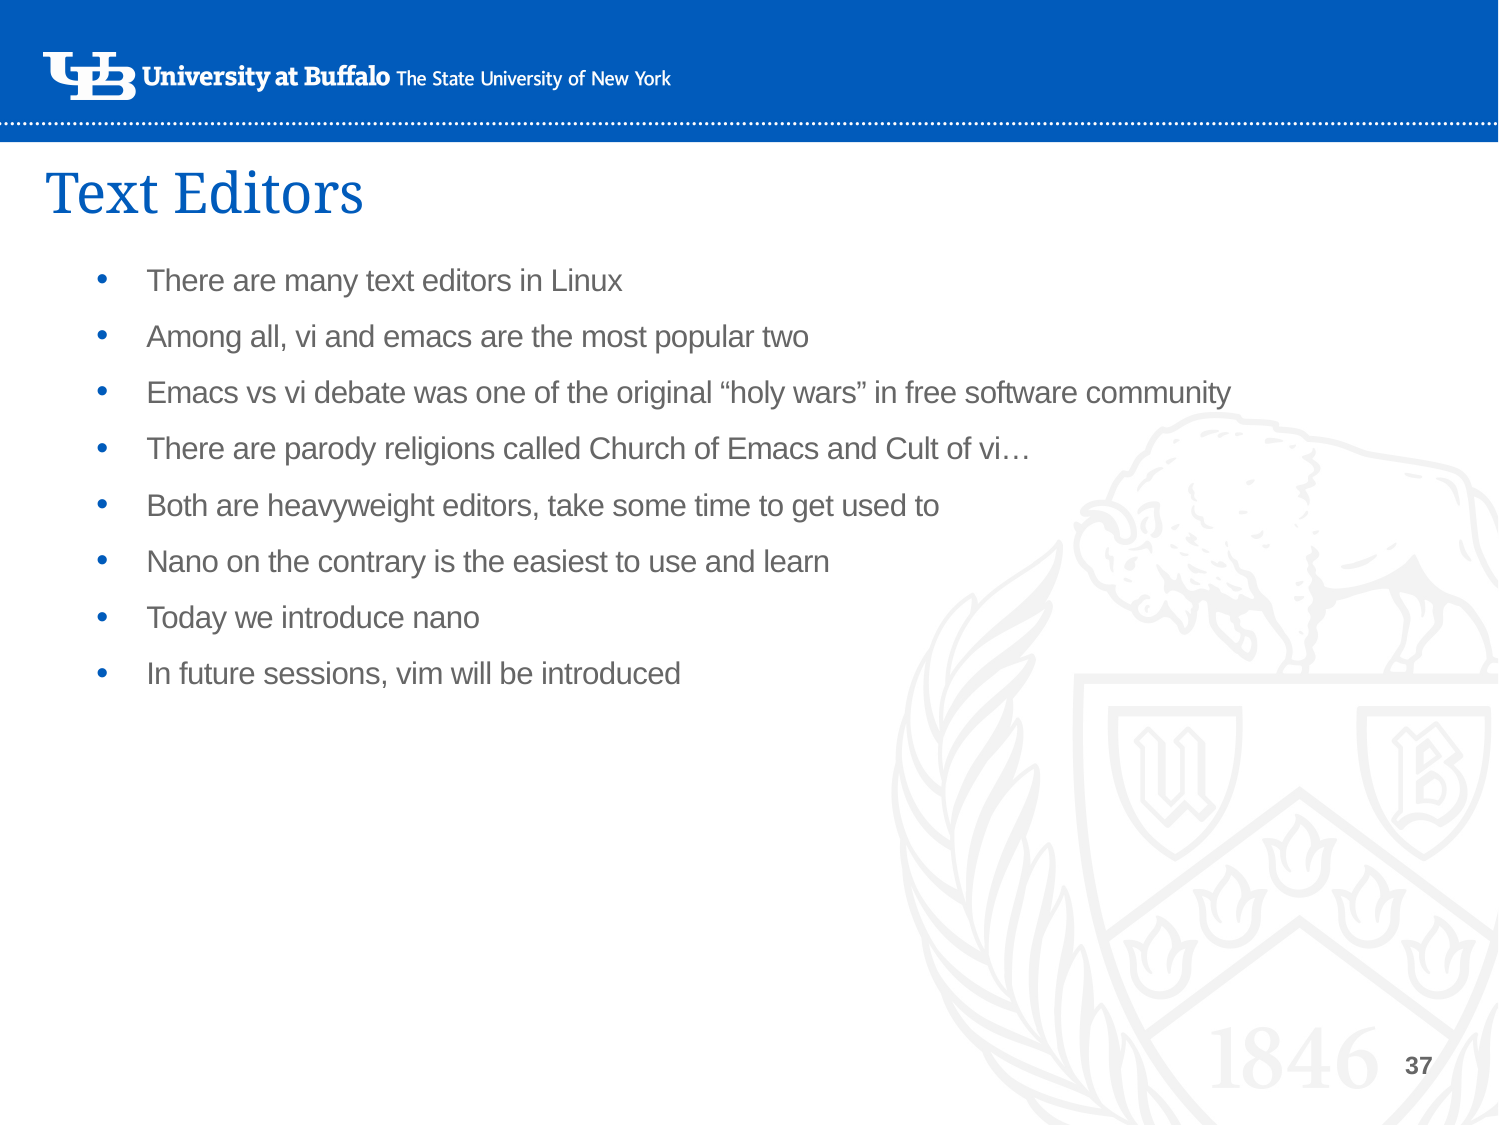

# Text Editors
There are many text editors in Linux
Among all, vi and emacs are the most popular two
Emacs vs vi debate was one of the original “holy wars” in free software community
There are parody religions called Church of Emacs and Cult of vi…
Both are heavyweight editors, take some time to get used to
Nano on the contrary is the easiest to use and learn
Today we introduce nano
In future sessions, vim will be introduced